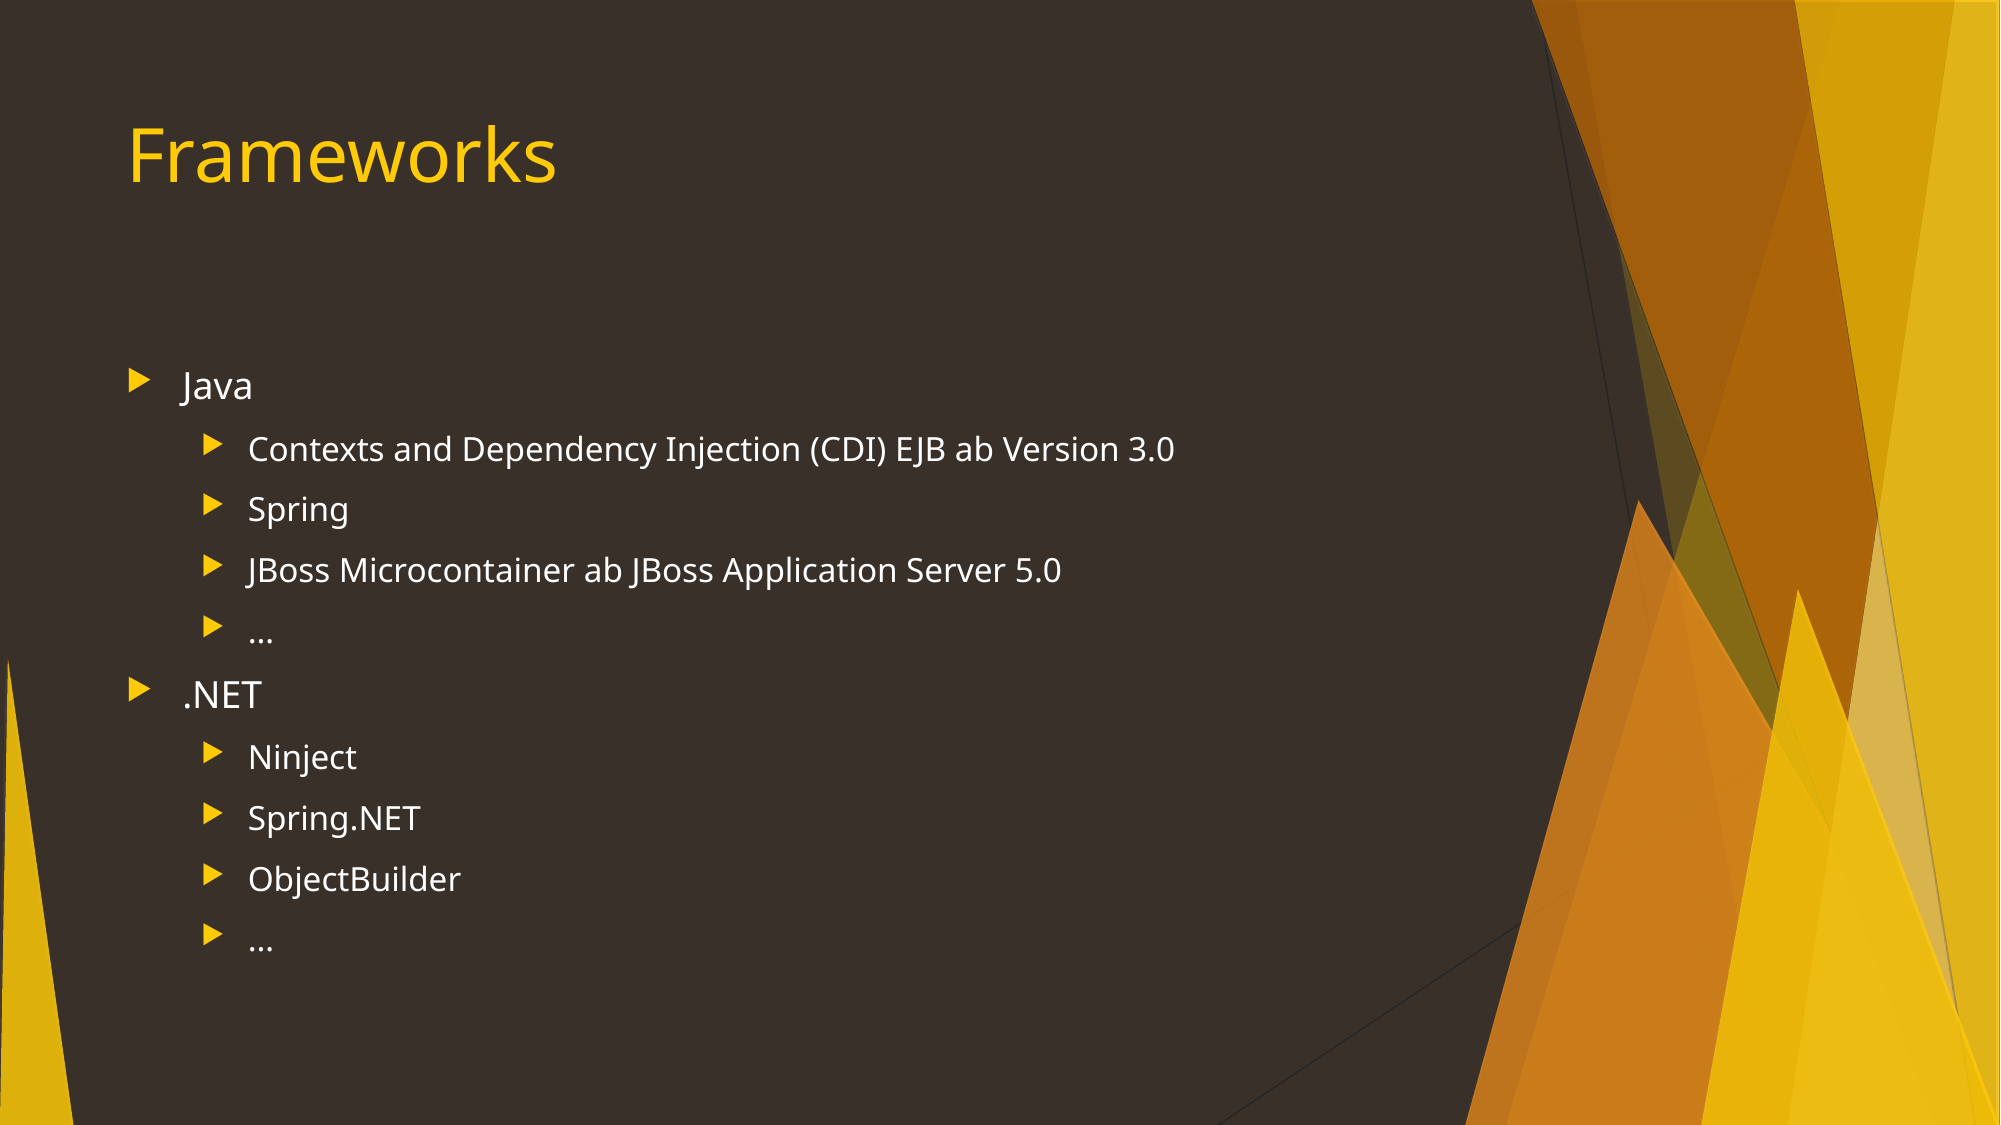

# Frameworks
Java
Contexts and Dependency Injection (CDI) EJB ab Version 3.0
Spring
JBoss Microcontainer ab JBoss Application Server 5.0
…
.NET
Ninject
Spring.NET
ObjectBuilder
…